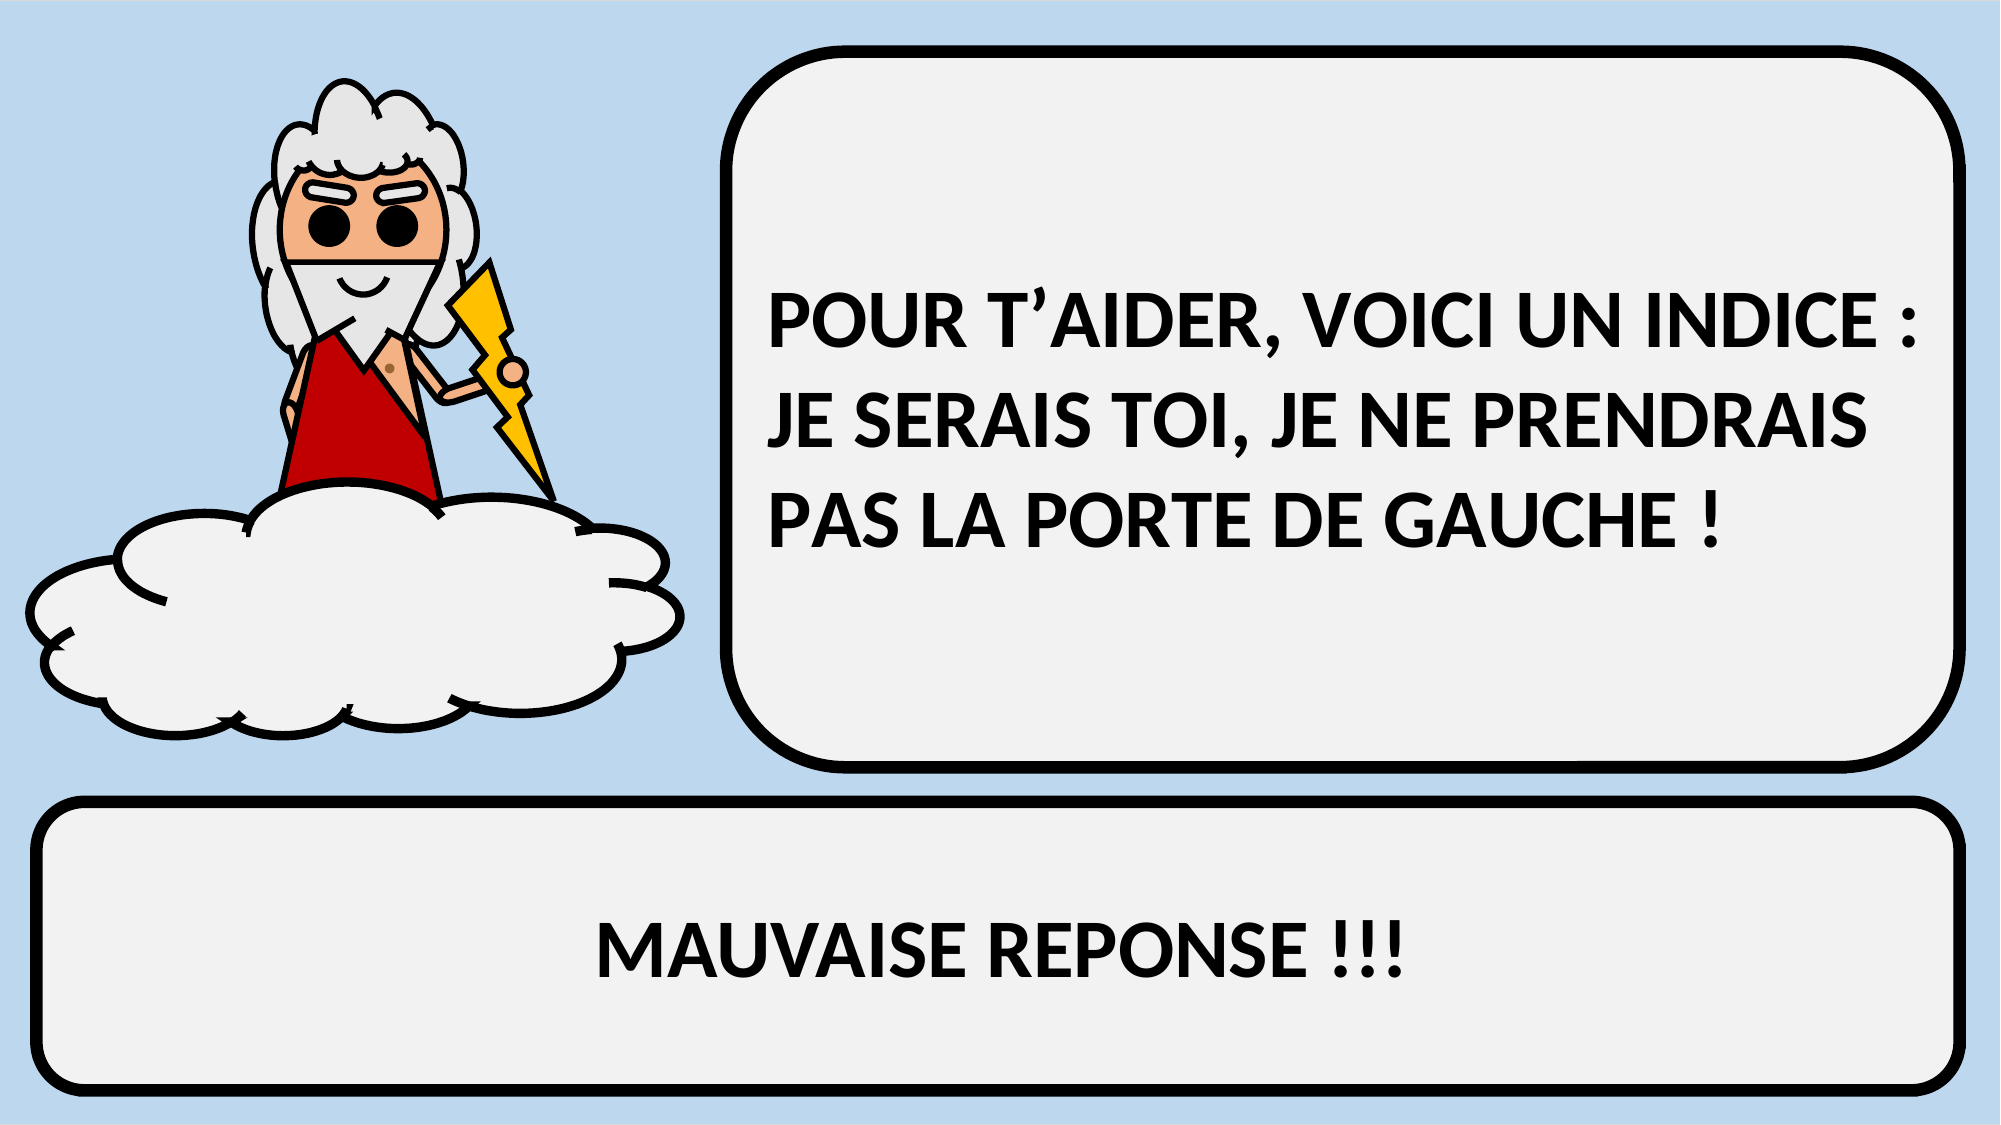

POUR T’AIDER, VOICI UN INDICE : JE SERAIS TOI, JE NE PRENDRAIS PAS LA PORTE DE GAUCHE !
MAUVAISE REPONSE !!!